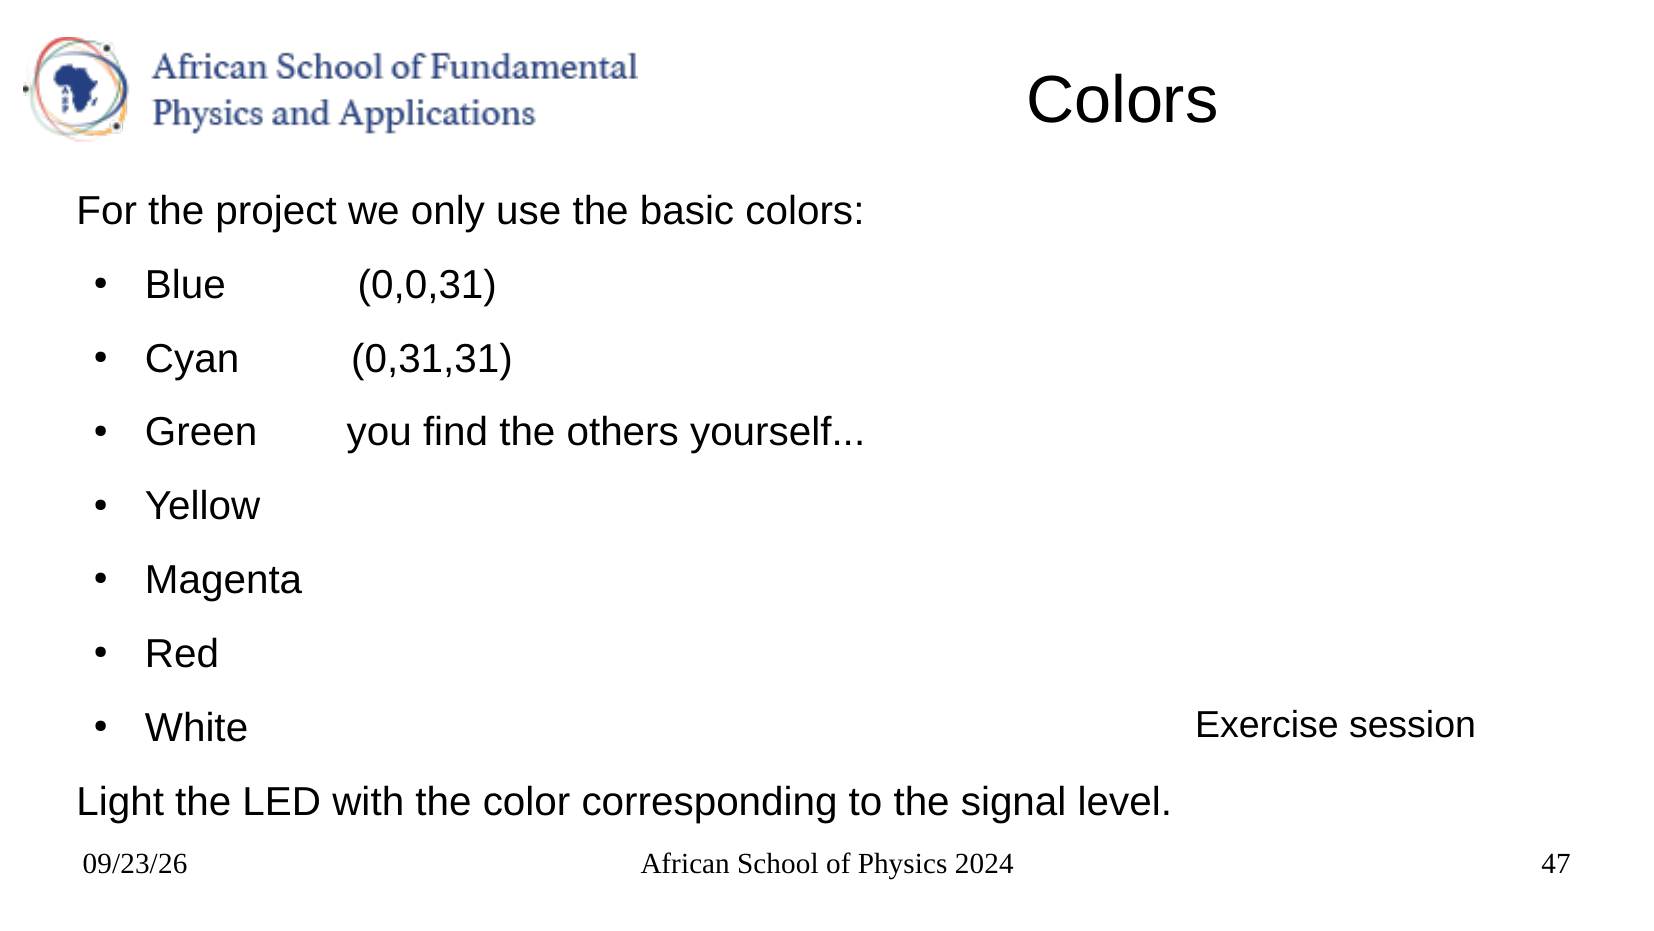

# Colors
For the project we only use the basic colors:
Blue 		 (0,0,31)
Cyan (0,31,31)
Green you find the others yourself...
Yellow
Magenta
Red
White
Light the LED with the color corresponding to the signal level.
Exercise session
African School of Physics 2024
47